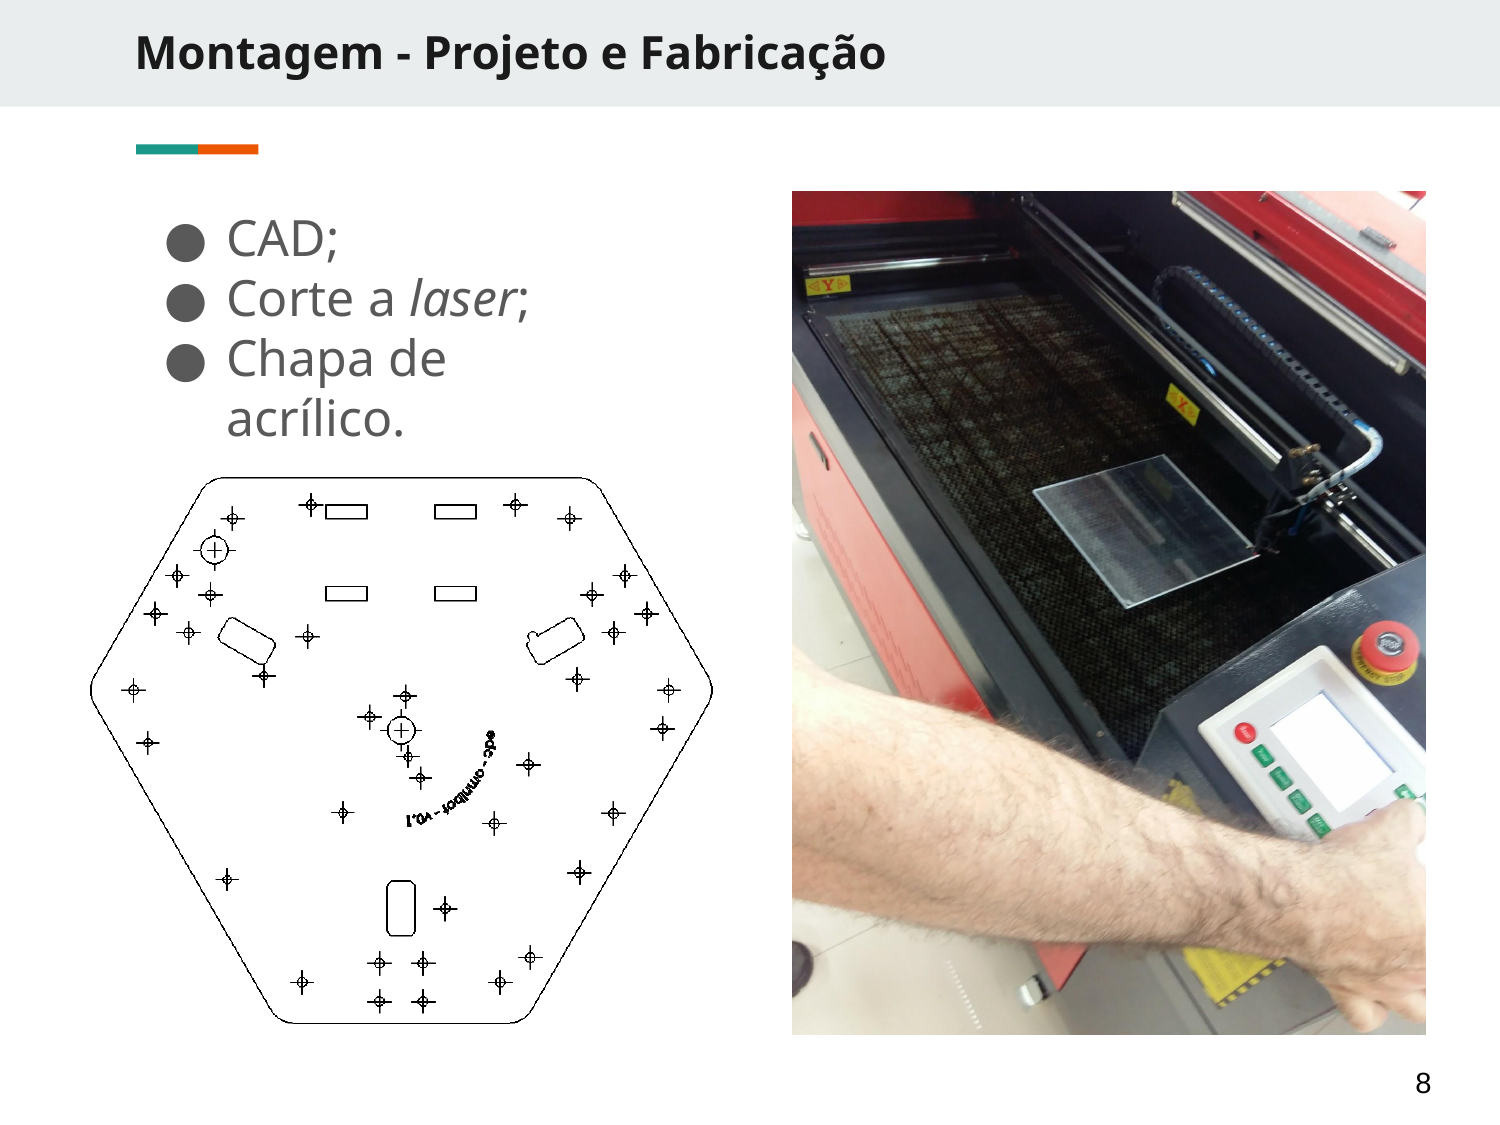

# Montagem - Projeto e Fabricação
CAD;
Corte a laser;
Chapa de acrílico.
8